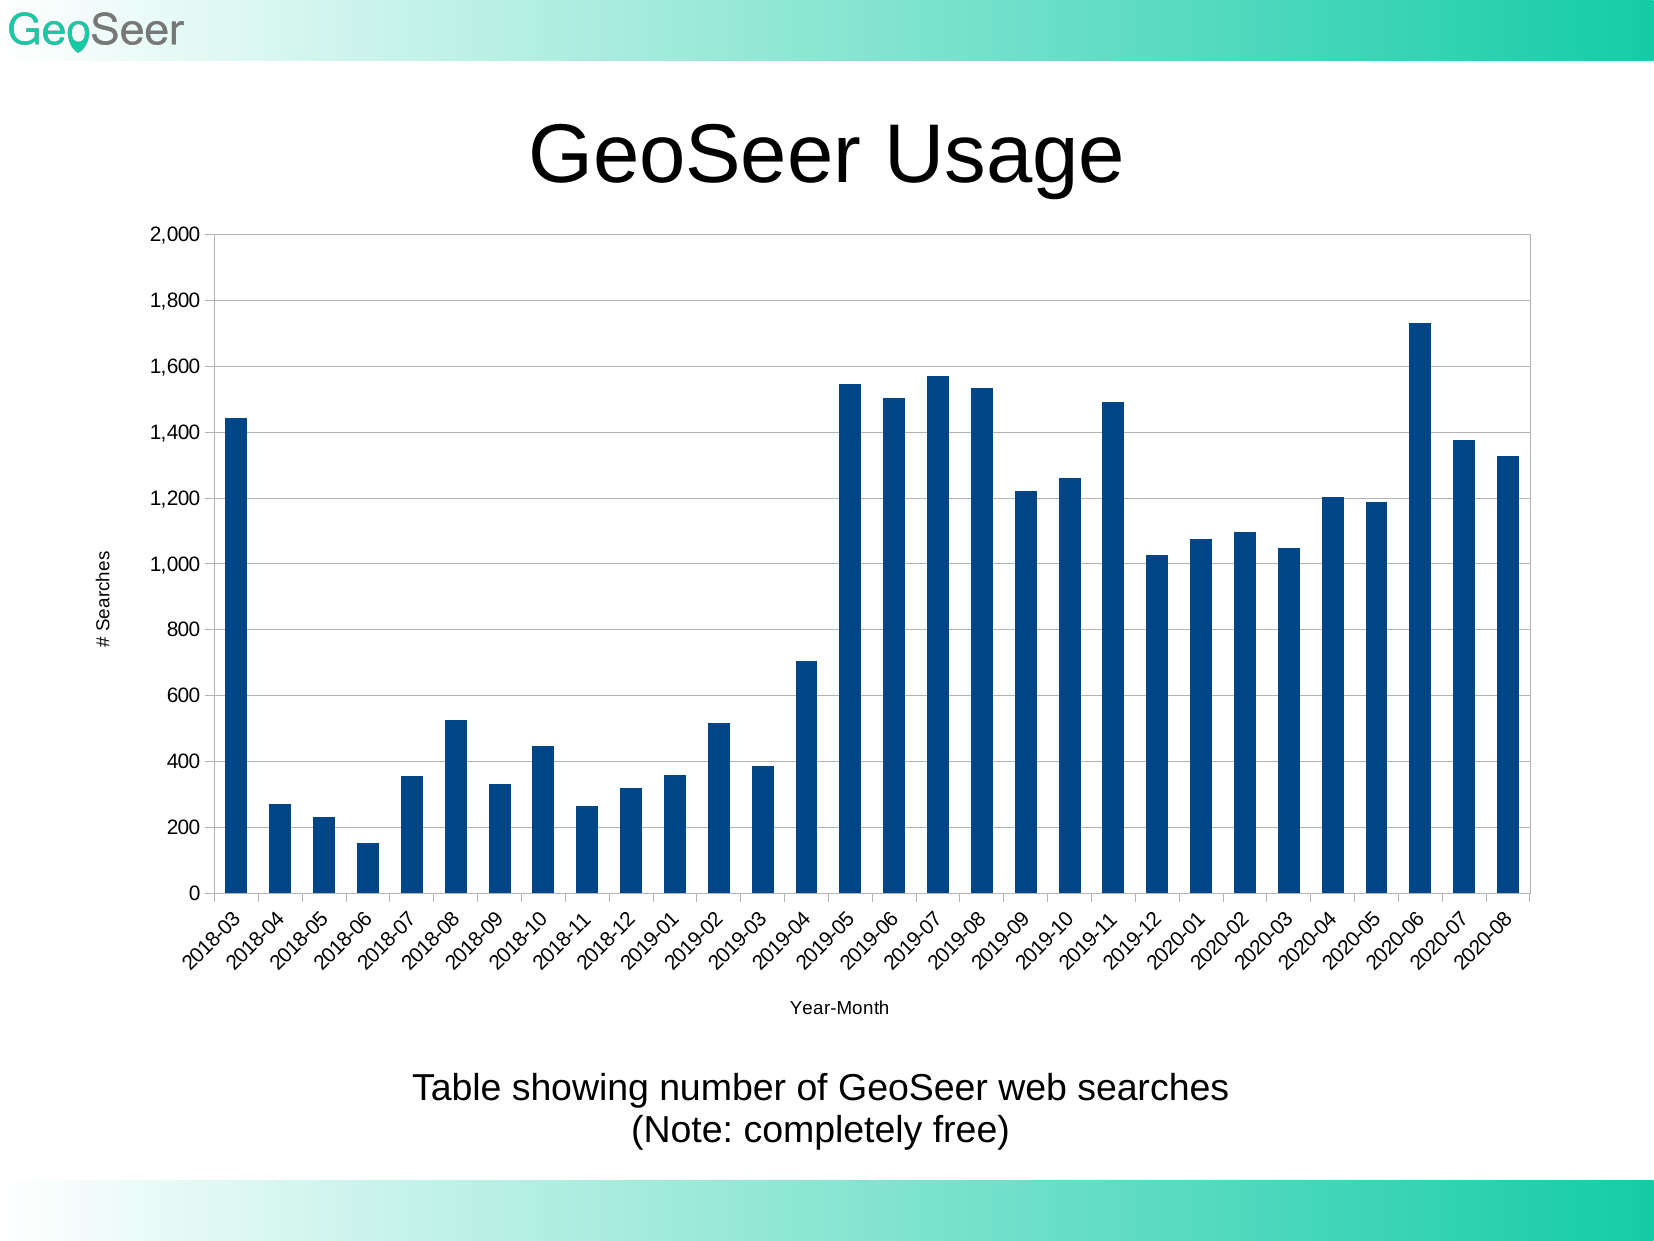

# GeoSeer Usage
### Chart
| Category | Column F |
|---|---|
| 2018-03 | 1445.0 |
| 2018-04 | 272.0 |
| 2018-05 | 230.0 |
| 2018-06 | 151.0 |
| 2018-07 | 357.0 |
| 2018-08 | 525.0 |
| 2018-09 | 330.0 |
| 2018-10 | 447.0 |
| 2018-11 | 264.0 |
| 2018-12 | 319.0 |
| 2019-01 | 359.0 |
| 2019-02 | 518.0 |
| 2019-03 | 385.0 |
| 2019-04 | 706.0 |
| 2019-05 | 1546.0 |
| 2019-06 | 1504.0 |
| 2019-07 | 1570.0 |
| 2019-08 | 1535.0 |
| 2019-09 | 1221.0 |
| 2019-10 | 1261.0 |
| 2019-11 | 1493.0 |
| 2019-12 | 1027.0 |
| 2020-01 | 1076.0 |
| 2020-02 | 1096.0 |
| 2020-03 | 1050.0 |
| 2020-04 | 1203.0 |
| 2020-05 | 1188.0 |
| 2020-06 | 1731.0 |
| 2020-07 | 1378.0 |
| 2020-08 | 1328.0 |Table showing number of GeoSeer web searches
(Note: completely free)